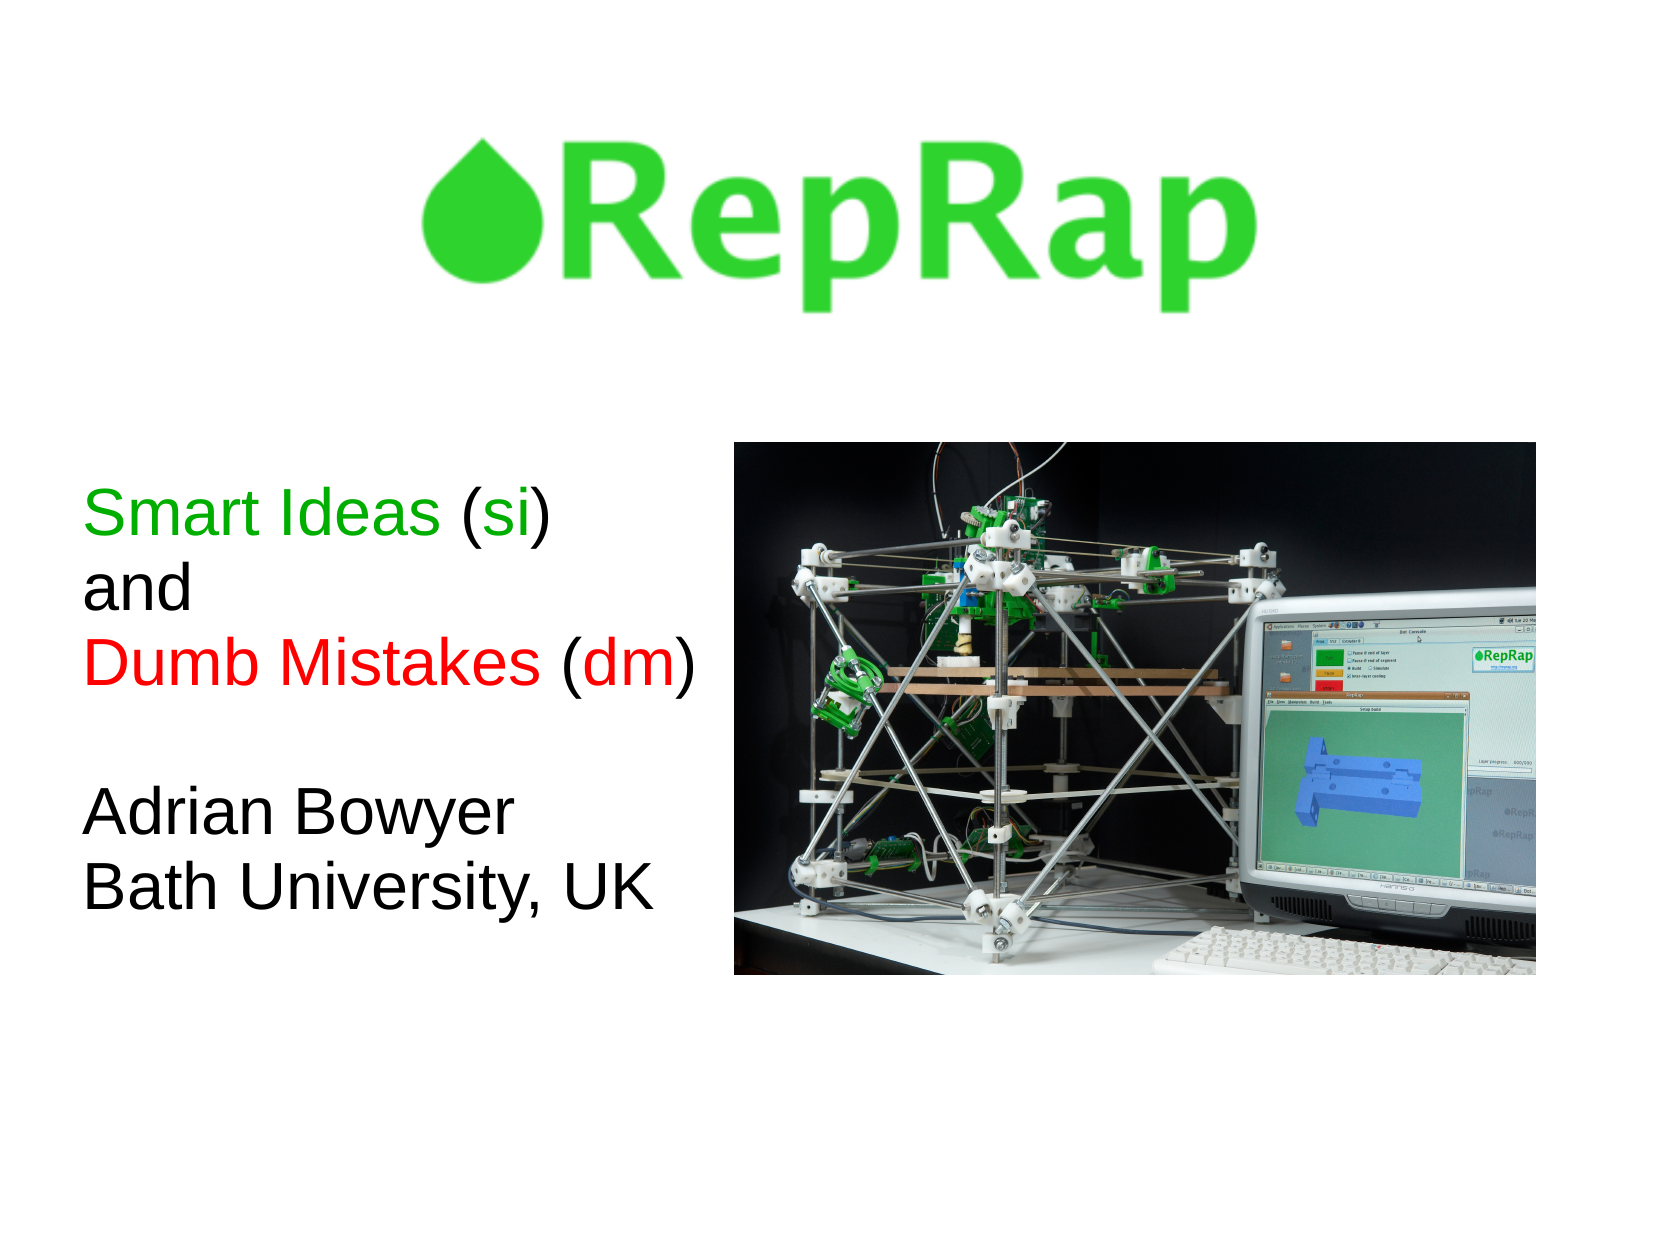

# Smart Ideas (si)
and
Dumb Mistakes (dm)
Adrian Bowyer
Bath University, UK